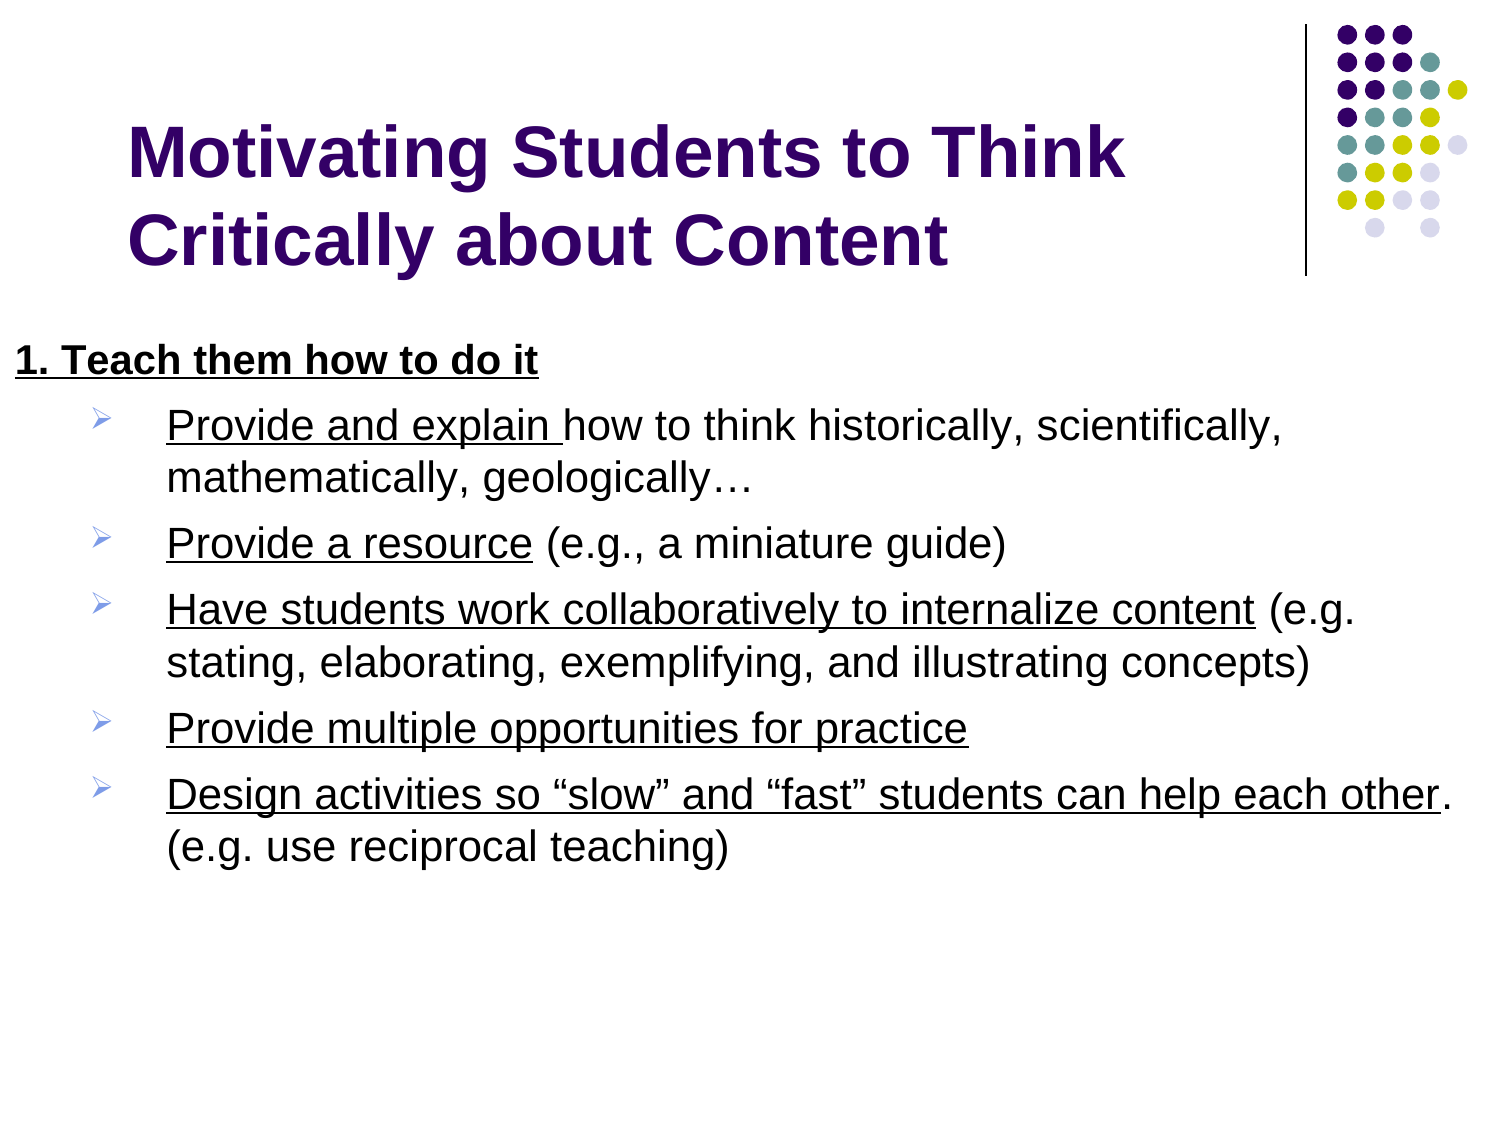

# Motivating Students to Think Critically about Content
1. Teach them how to do it
Provide and explain how to think historically, scientifically, mathematically, geologically…
Provide a resource (e.g., a miniature guide)
Have students work collaboratively to internalize content (e.g. stating, elaborating, exemplifying, and illustrating concepts)
Provide multiple opportunities for practice
Design activities so “slow” and “fast” students can help each other. (e.g. use reciprocal teaching)